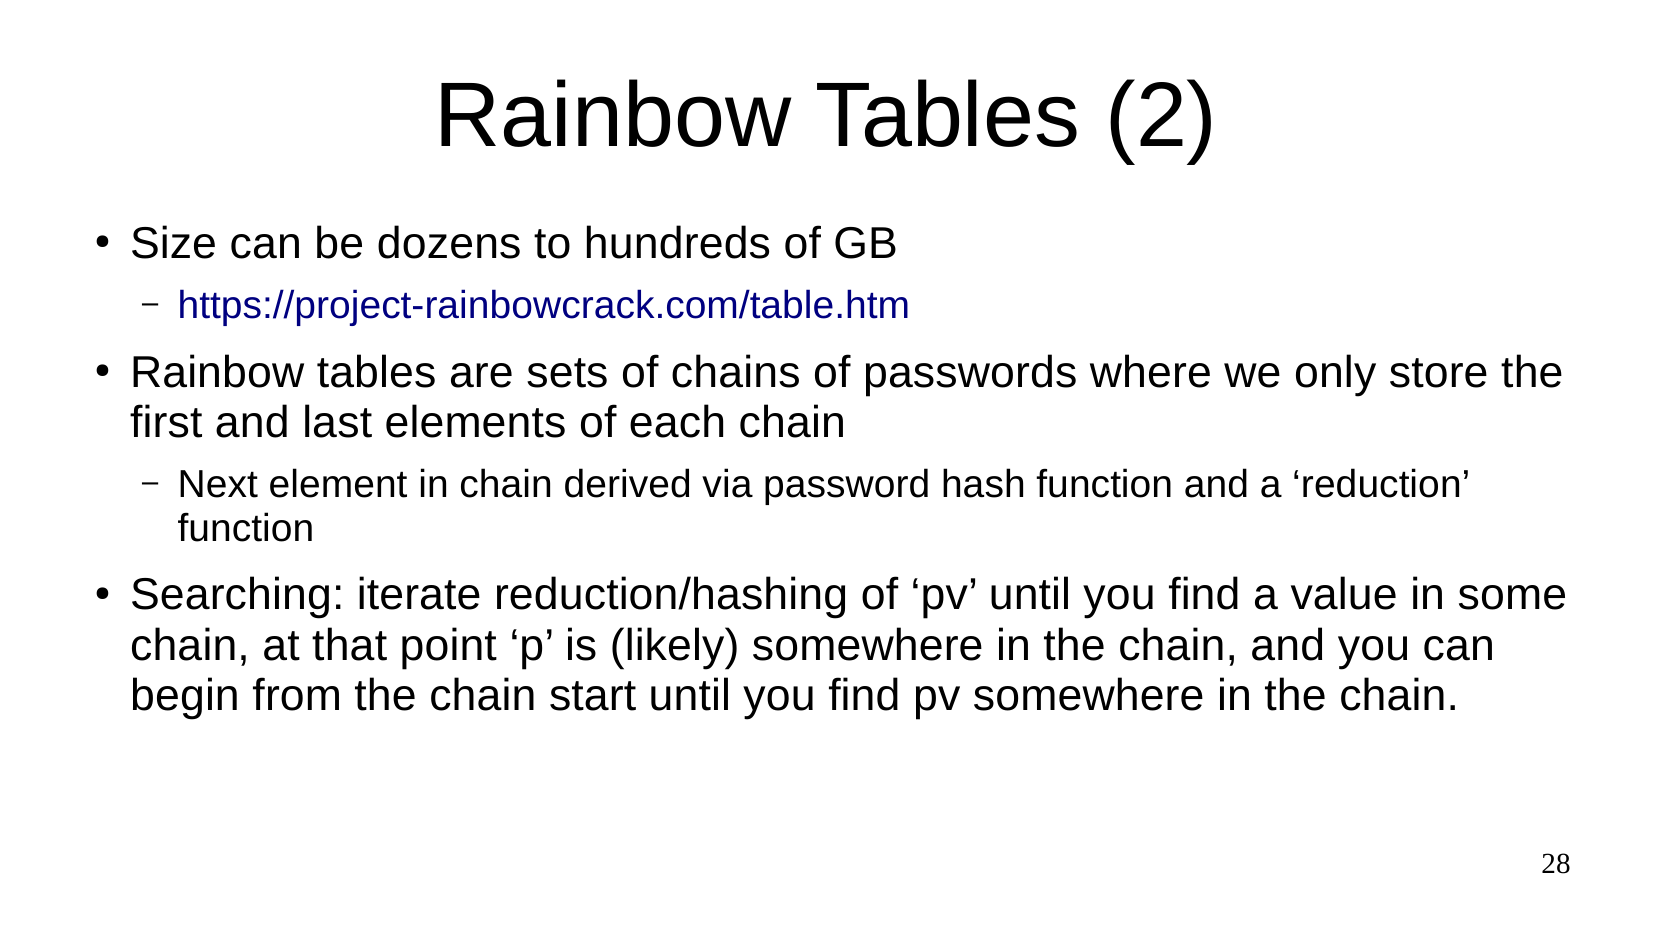

# Rainbow Tables (2)
Size can be dozens to hundreds of GB
https://project-rainbowcrack.com/table.htm
Rainbow tables are sets of chains of passwords where we only store the first and last elements of each chain
Next element in chain derived via password hash function and a ‘reduction’ function
Searching: iterate reduction/hashing of ‘pv’ until you find a value in some chain, at that point ‘p’ is (likely) somewhere in the chain, and you can begin from the chain start until you find pv somewhere in the chain.
28